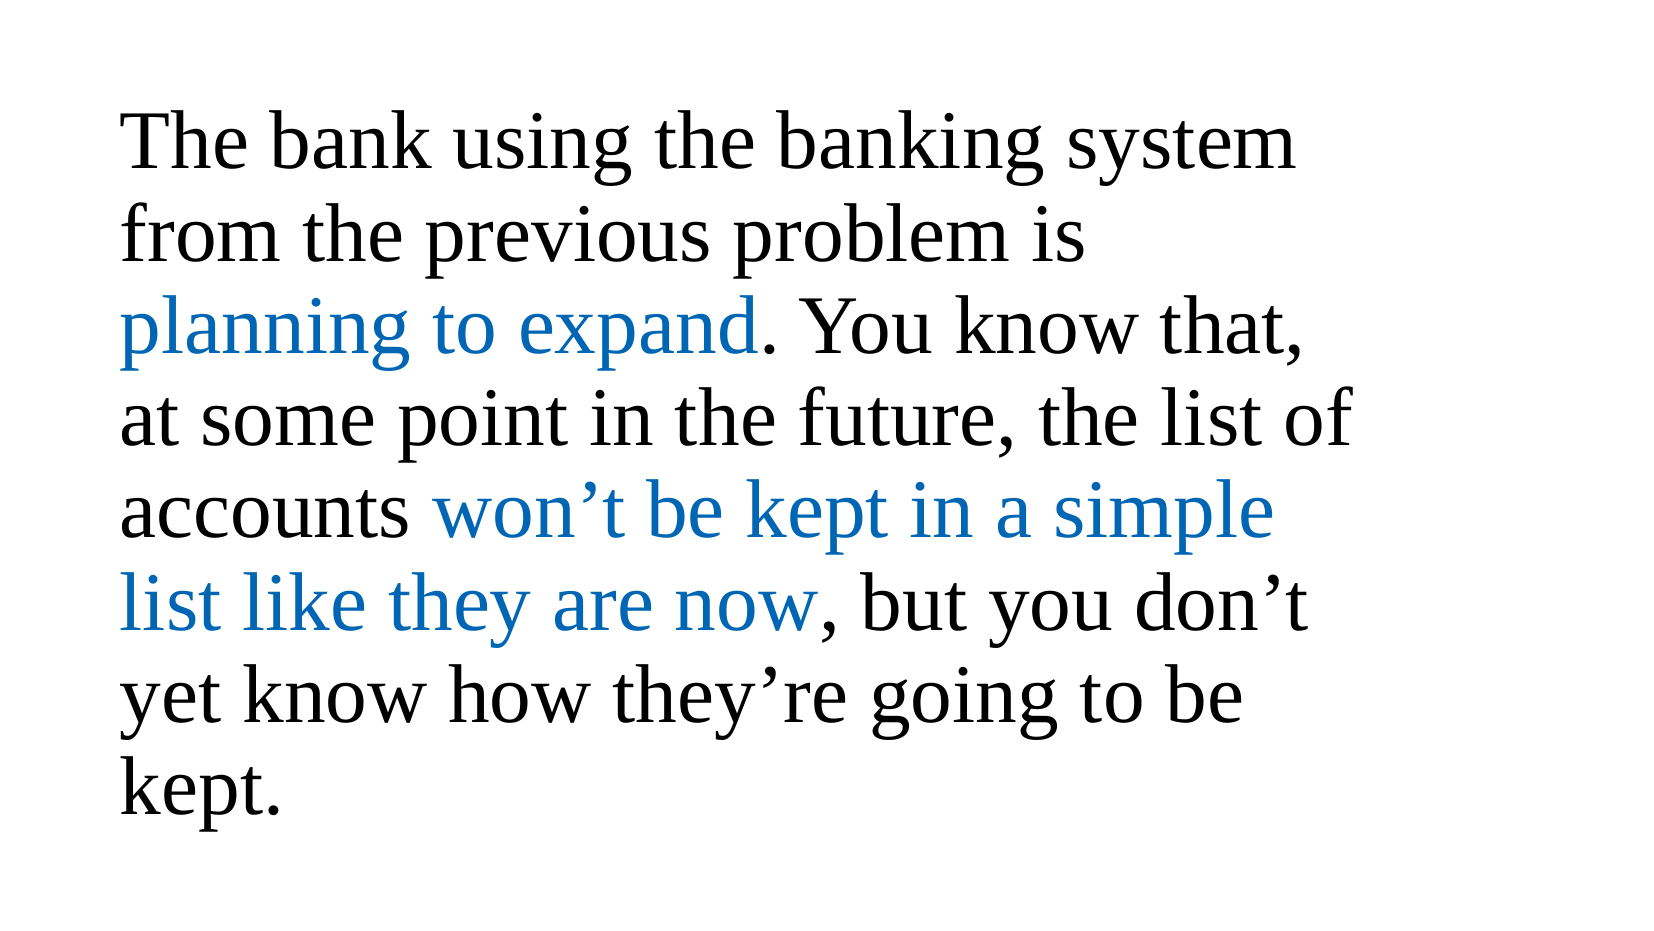

The bank using the banking system from the previous problem is planning to expand. You know that, at some point in the future, the list of accounts won’t be kept in a simple list like they are now, but you don’t yet know how they’re going to be kept.